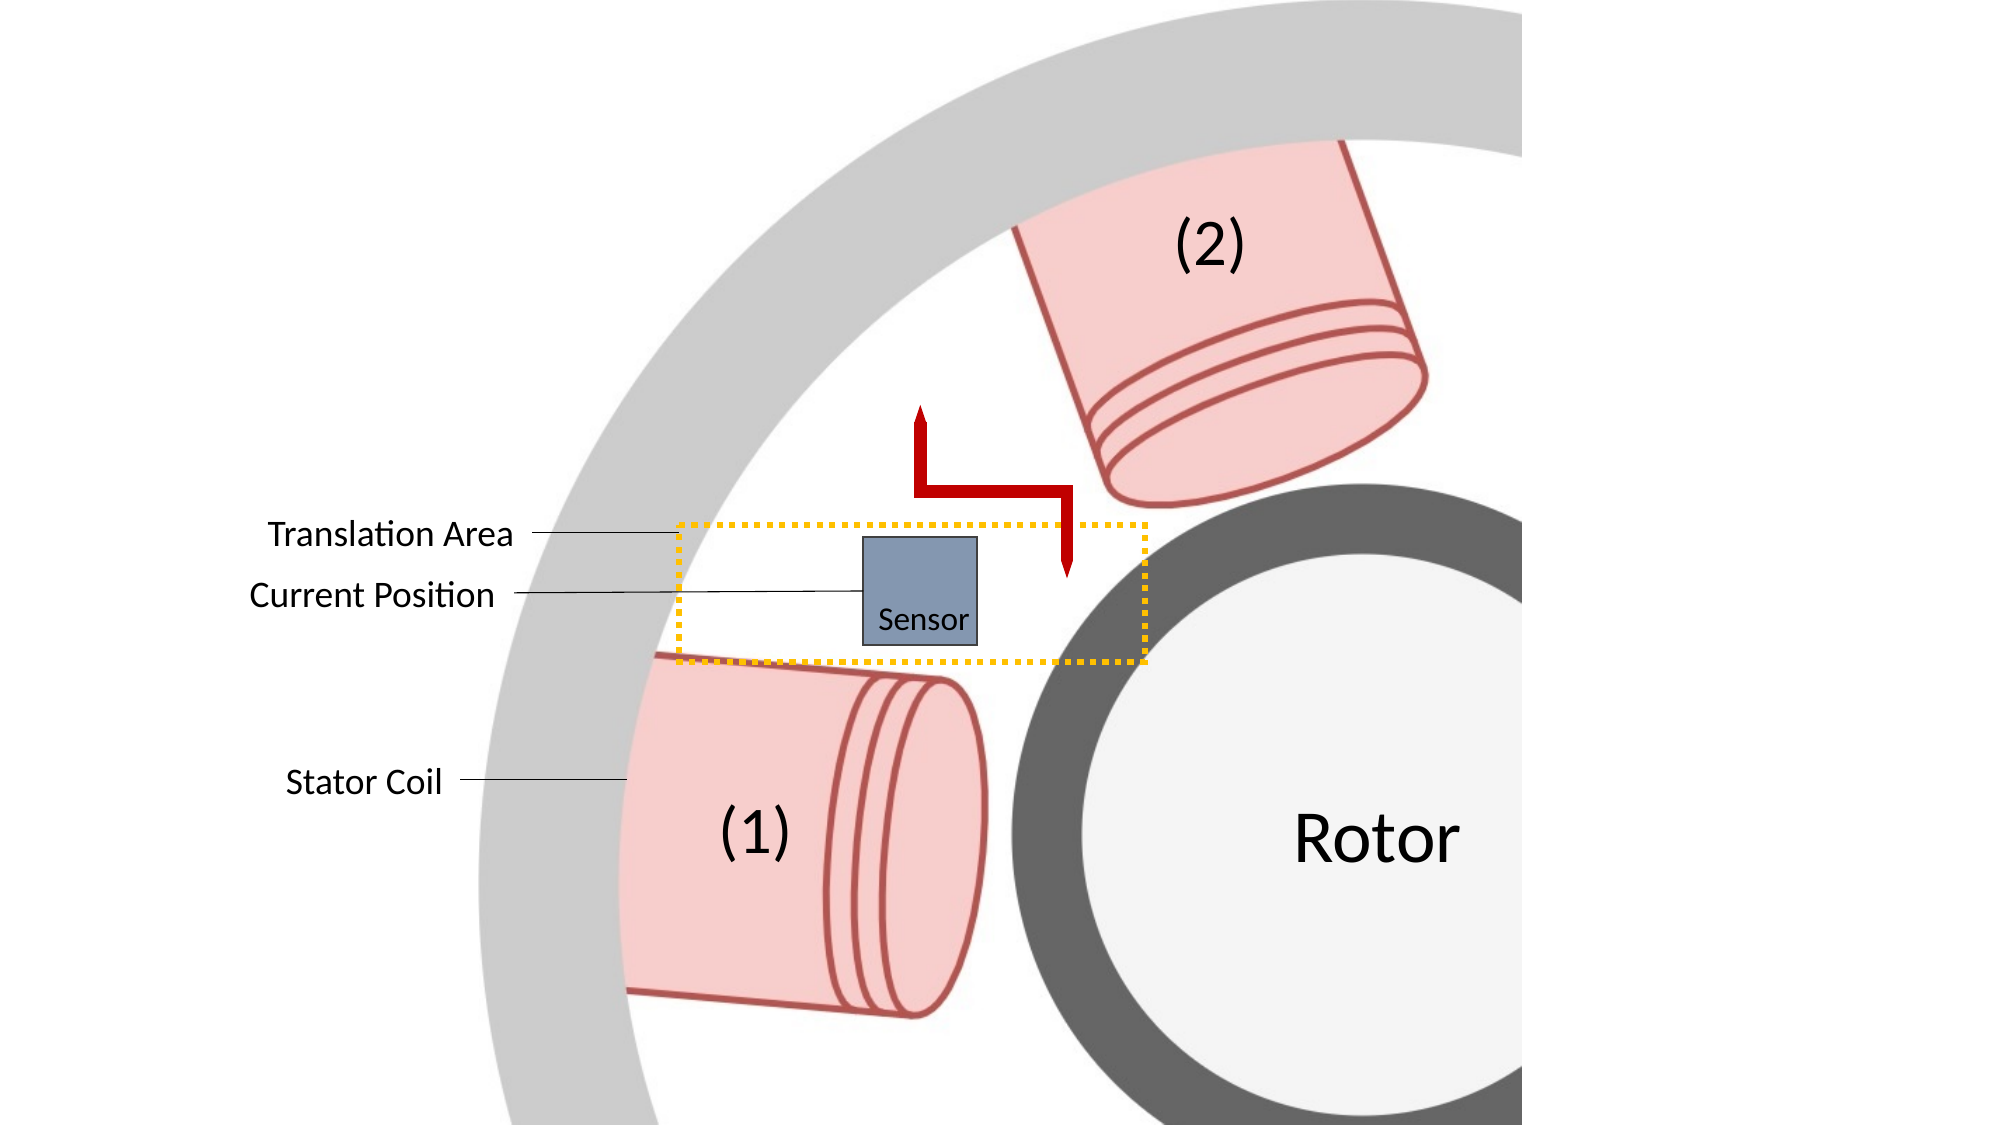

(2)
Translation Area
Current Position
Sensor
Stator Coil
(1)
Rotor